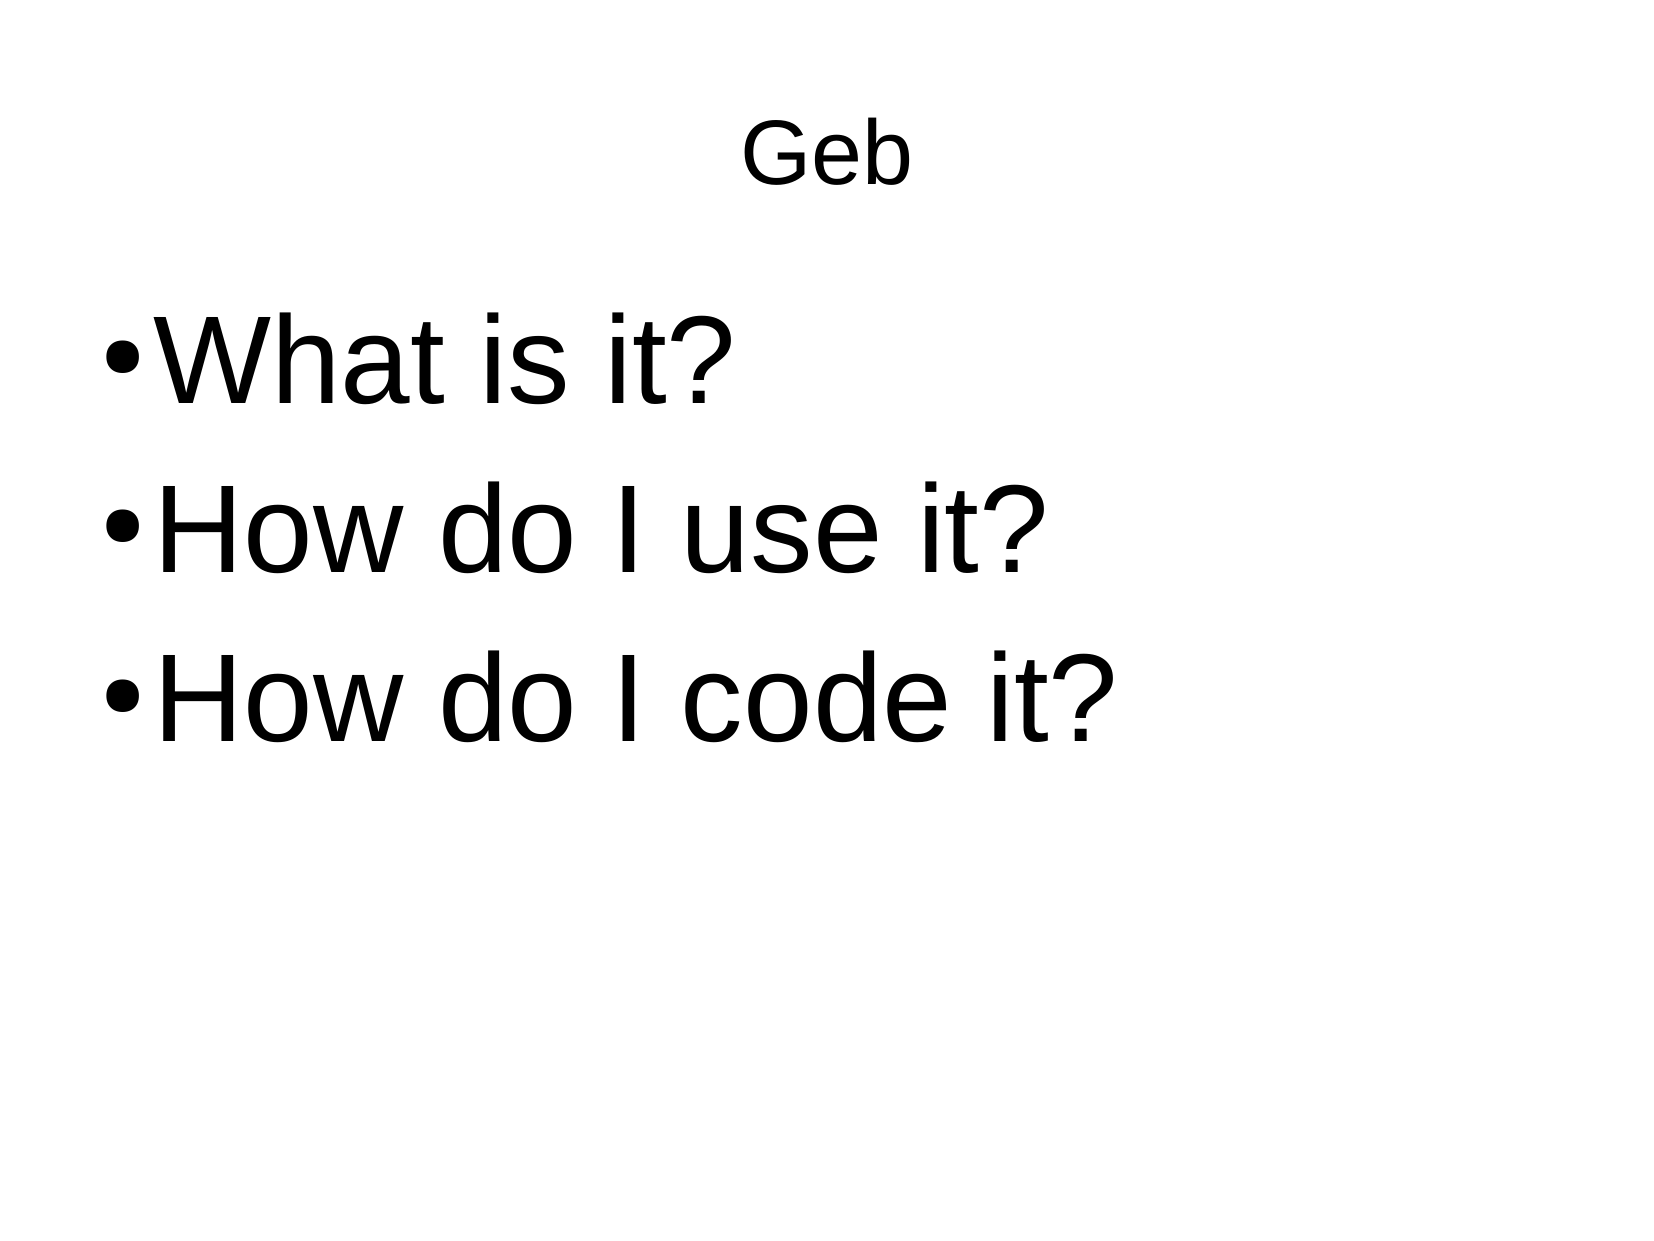

# Geb
What is it?
How do I use it?
How do I code it?